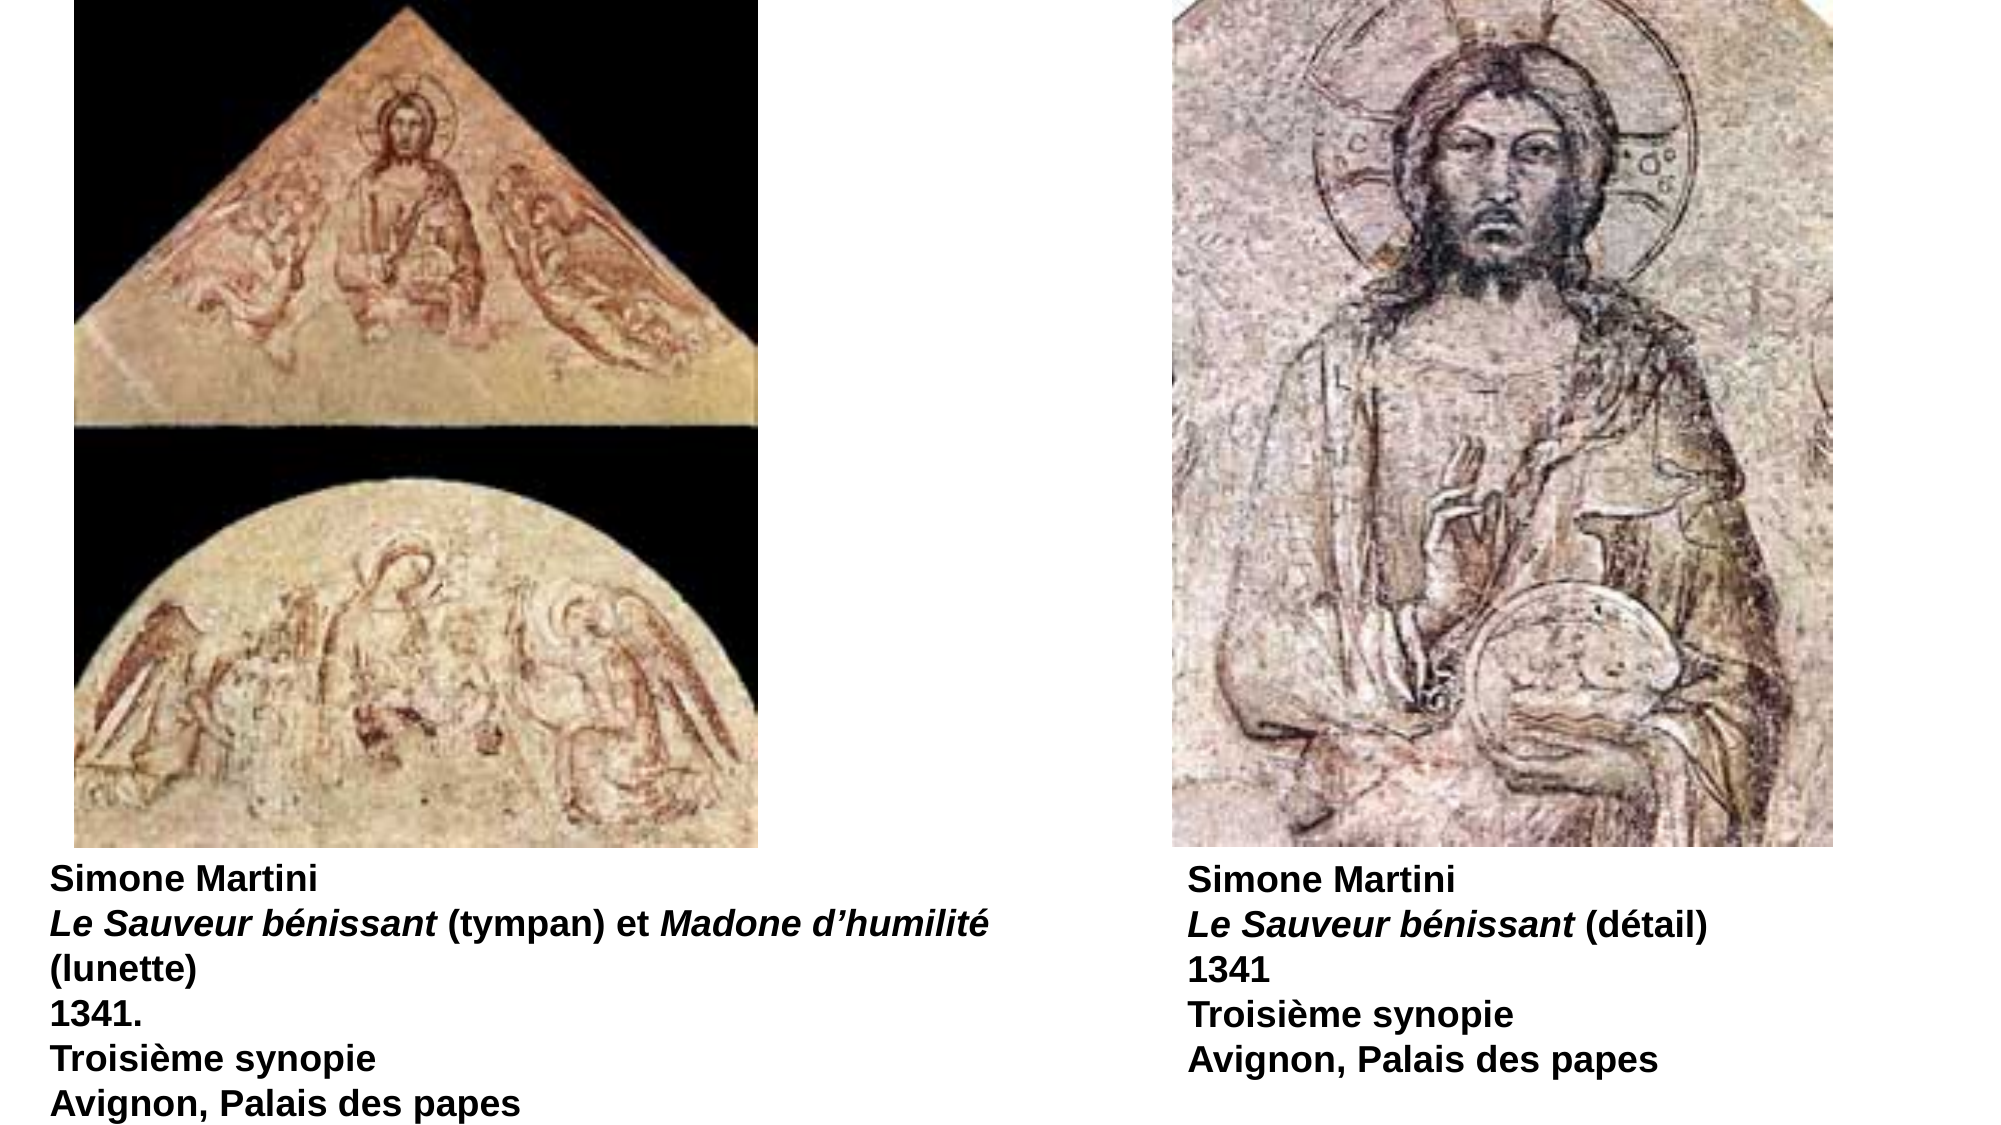

Simone Martini
Le Sauveur bénissant (tympan) et Madone d’humilité (lunette)
1341.
Troisième synopie
Avignon, Palais des papes
Simone Martini
Le Sauveur bénissant (détail)
1341
Troisième synopie
Avignon, Palais des papes